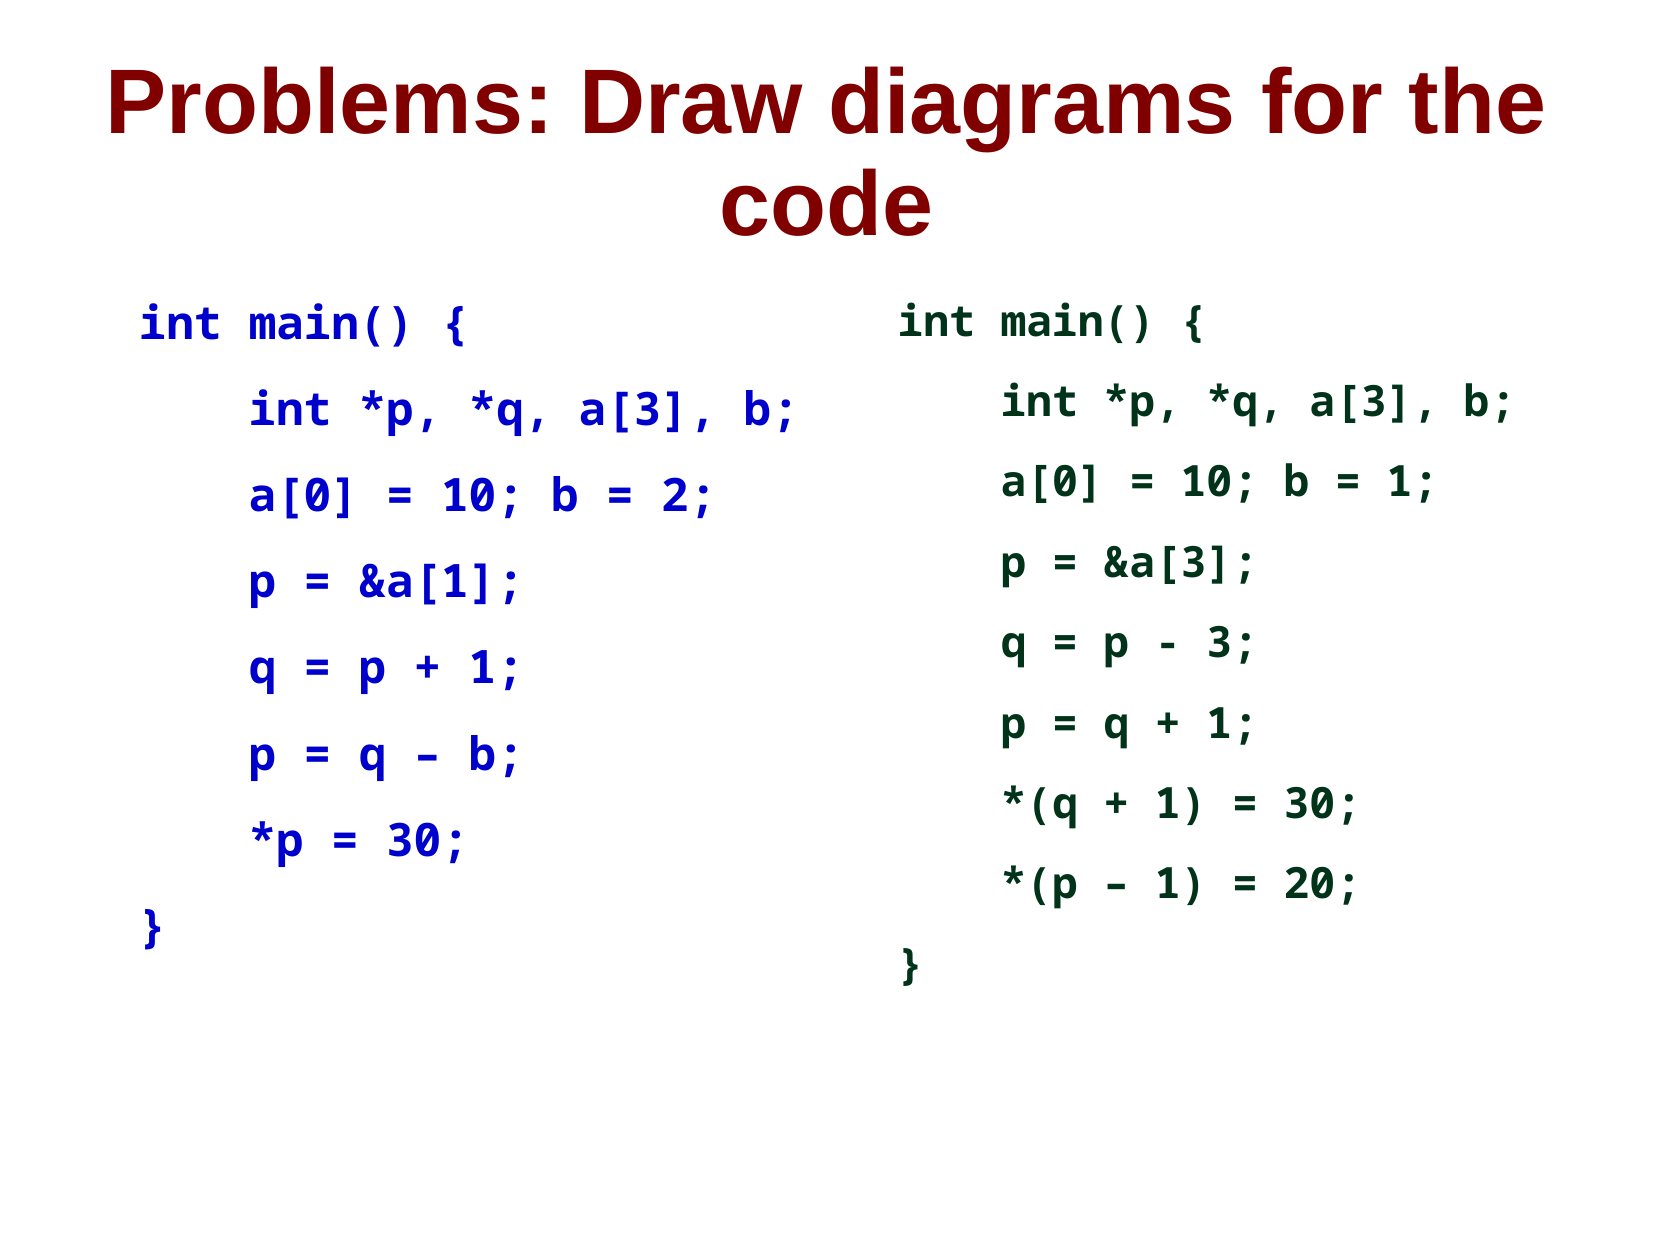

# Problems: Draw diagrams for the code
int main() {
 int *p, *q, a[3], b;
 a[0] = 10; b = 2;
 p = &a[1];
 q = p + 1;
 p = q – b;
 *p = 30;
}
int main() {
 int *p, *q, a[3], b;
 a[0] = 10; b = 1;
 p = &a[3];
 q = p - 3;
 p = q + 1;
 *(q + 1) = 30;
 *(p – 1) = 20;
}